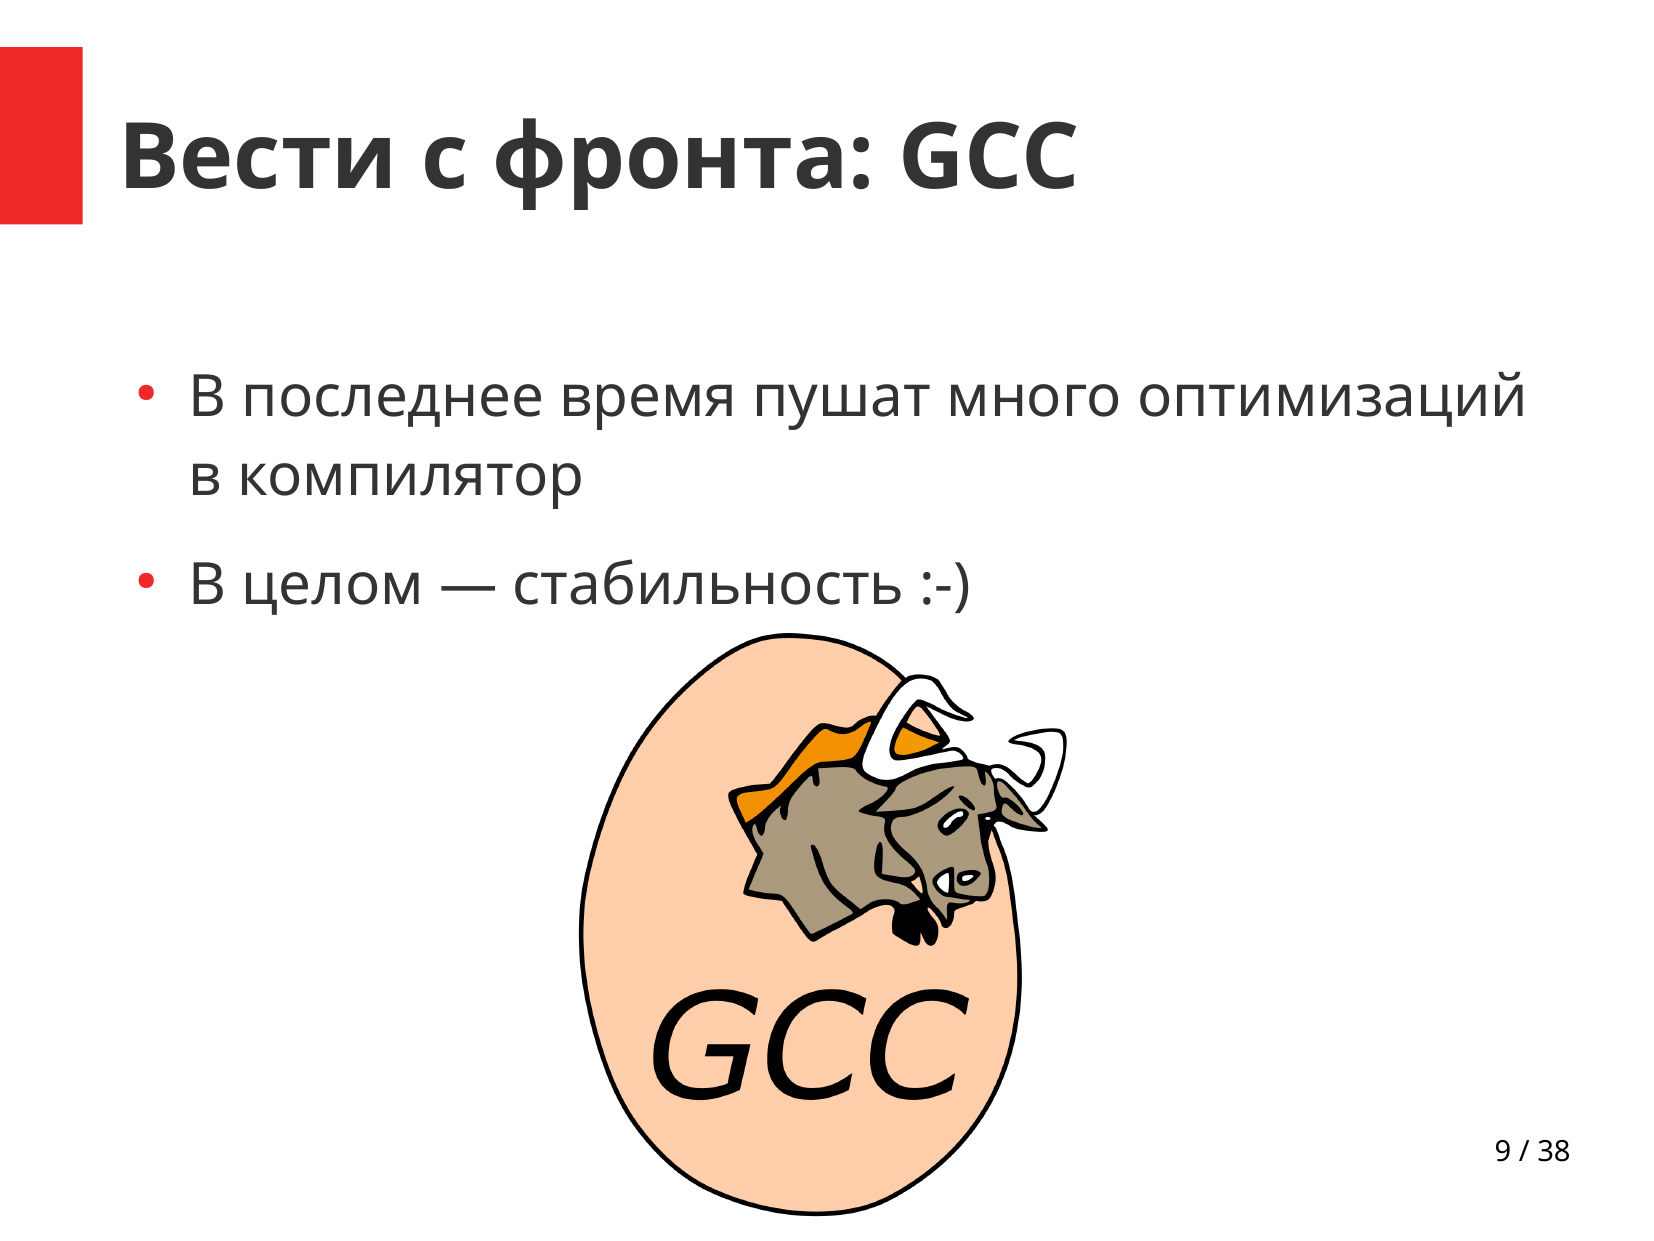

# Вести с фронта: GCC
В последнее время пушат много оптимизаций в компилятор
В целом — стабильность :-)
9